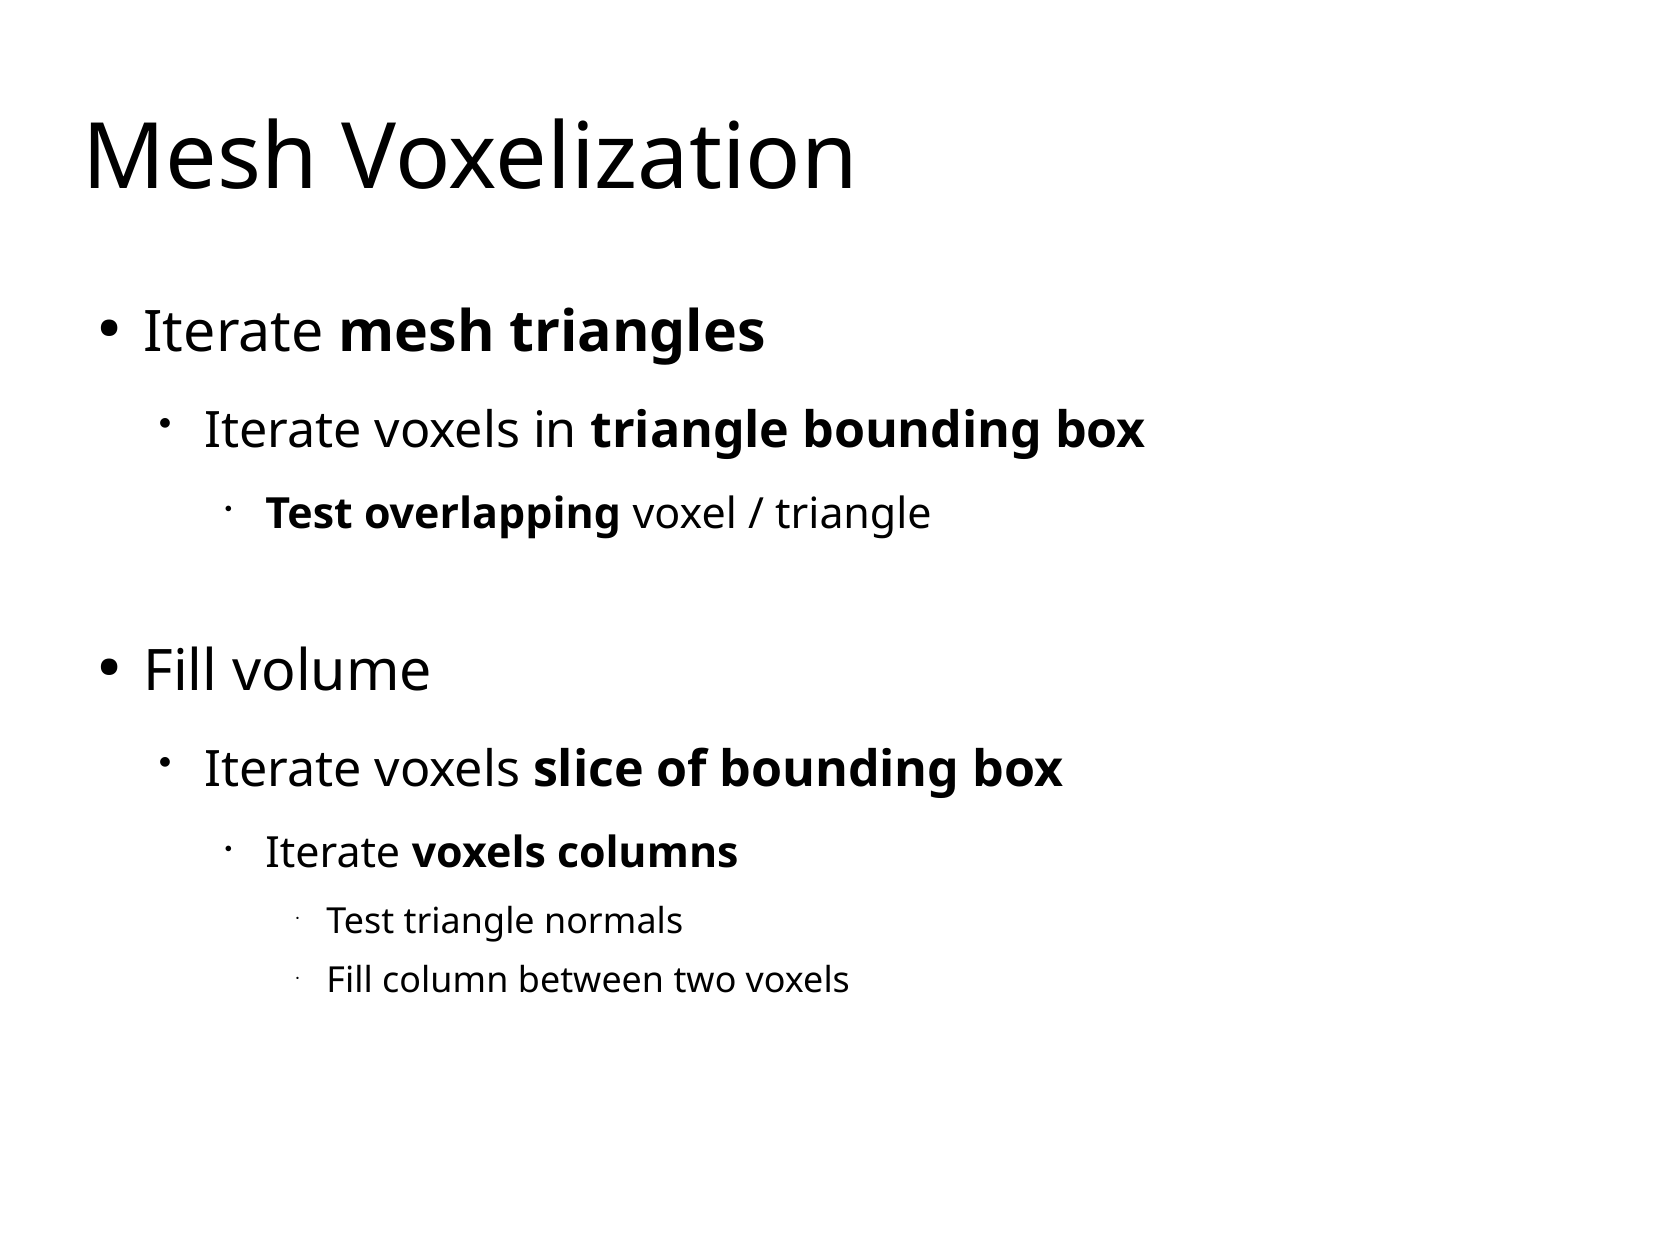

# Mesh Voxelization
Iterate mesh triangles
Iterate voxels in triangle bounding box
Test overlapping voxel / triangle
Fill volume
Iterate voxels slice of bounding box
Iterate voxels columns
Test triangle normals
Fill column between two voxels